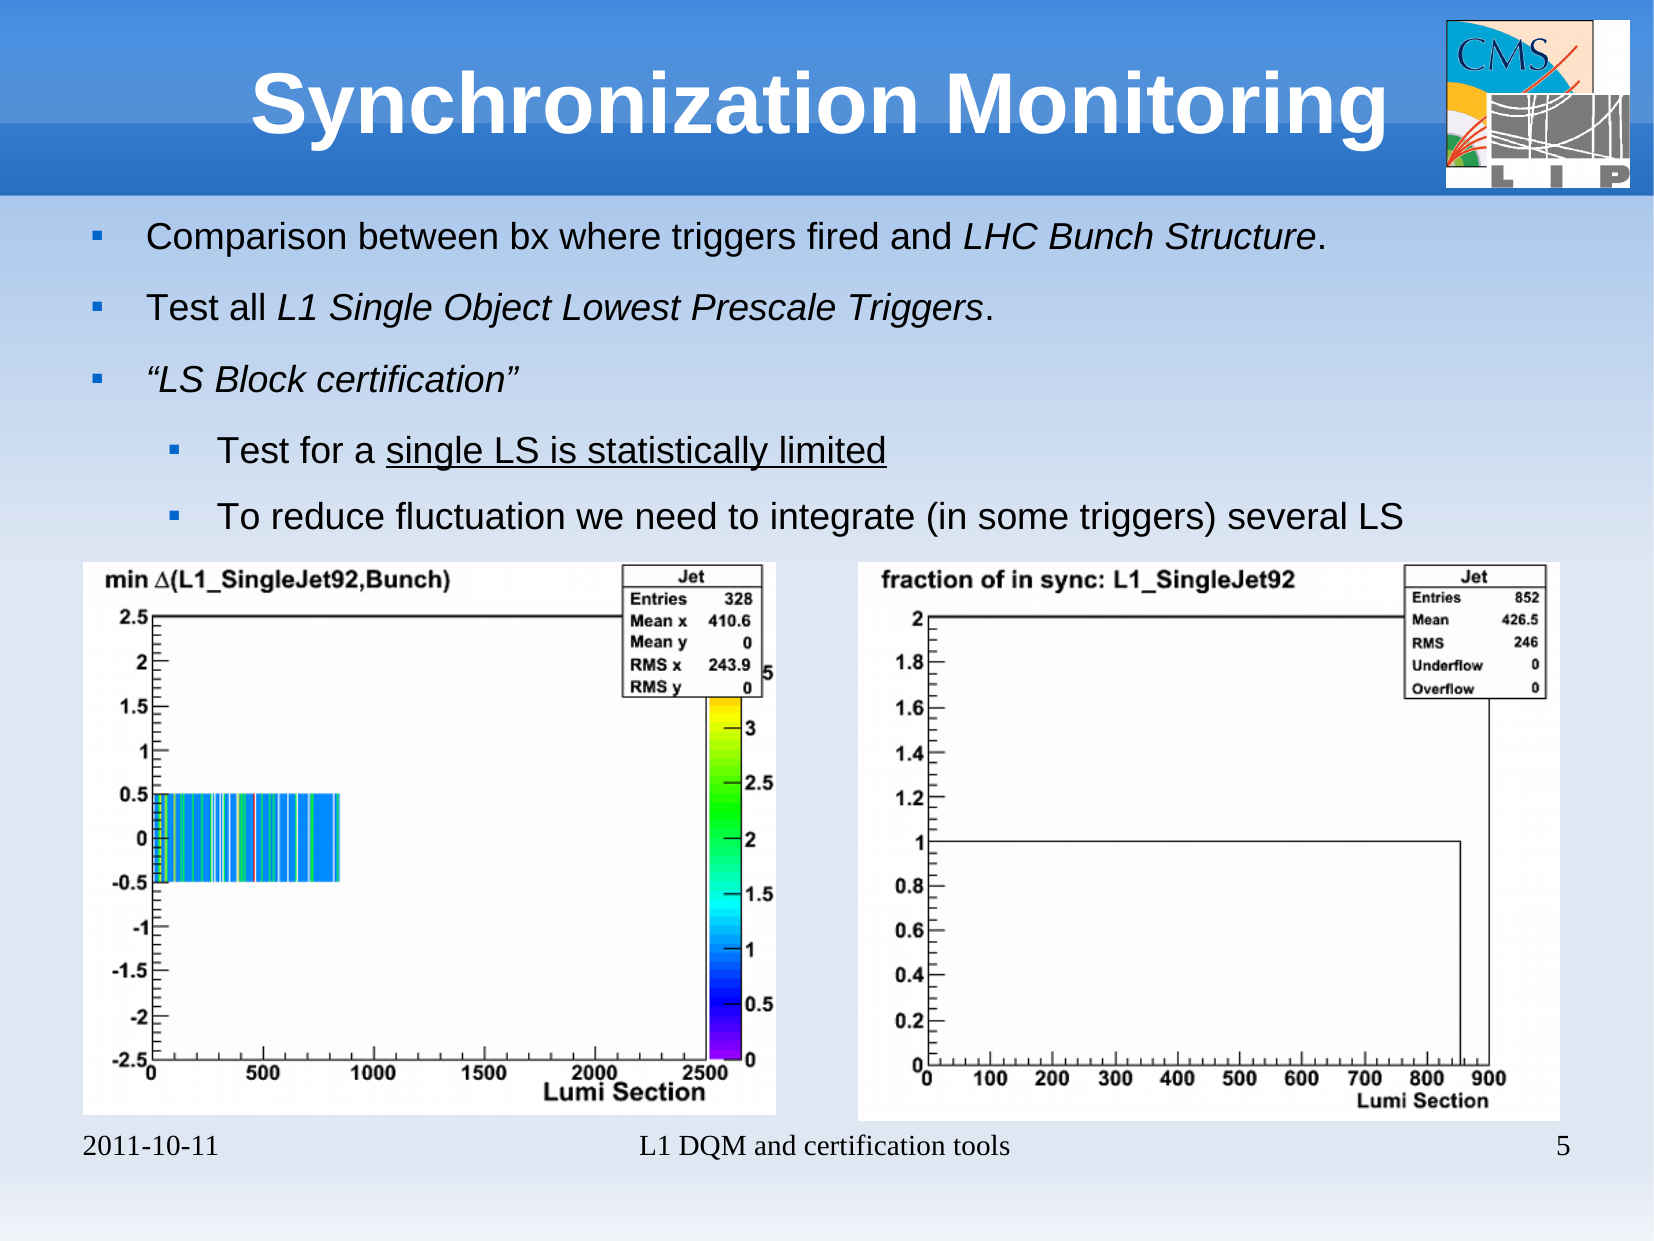

# Synchronization Monitoring
Comparison between bx where triggers fired and LHC Bunch Structure.
Test all L1 Single Object Lowest Prescale Triggers.
“LS Block certification”
Test for a single LS is statistically limited
To reduce fluctuation we need to integrate (in some triggers) several LS
2011-10-11
L1 DQM and certification tools
5